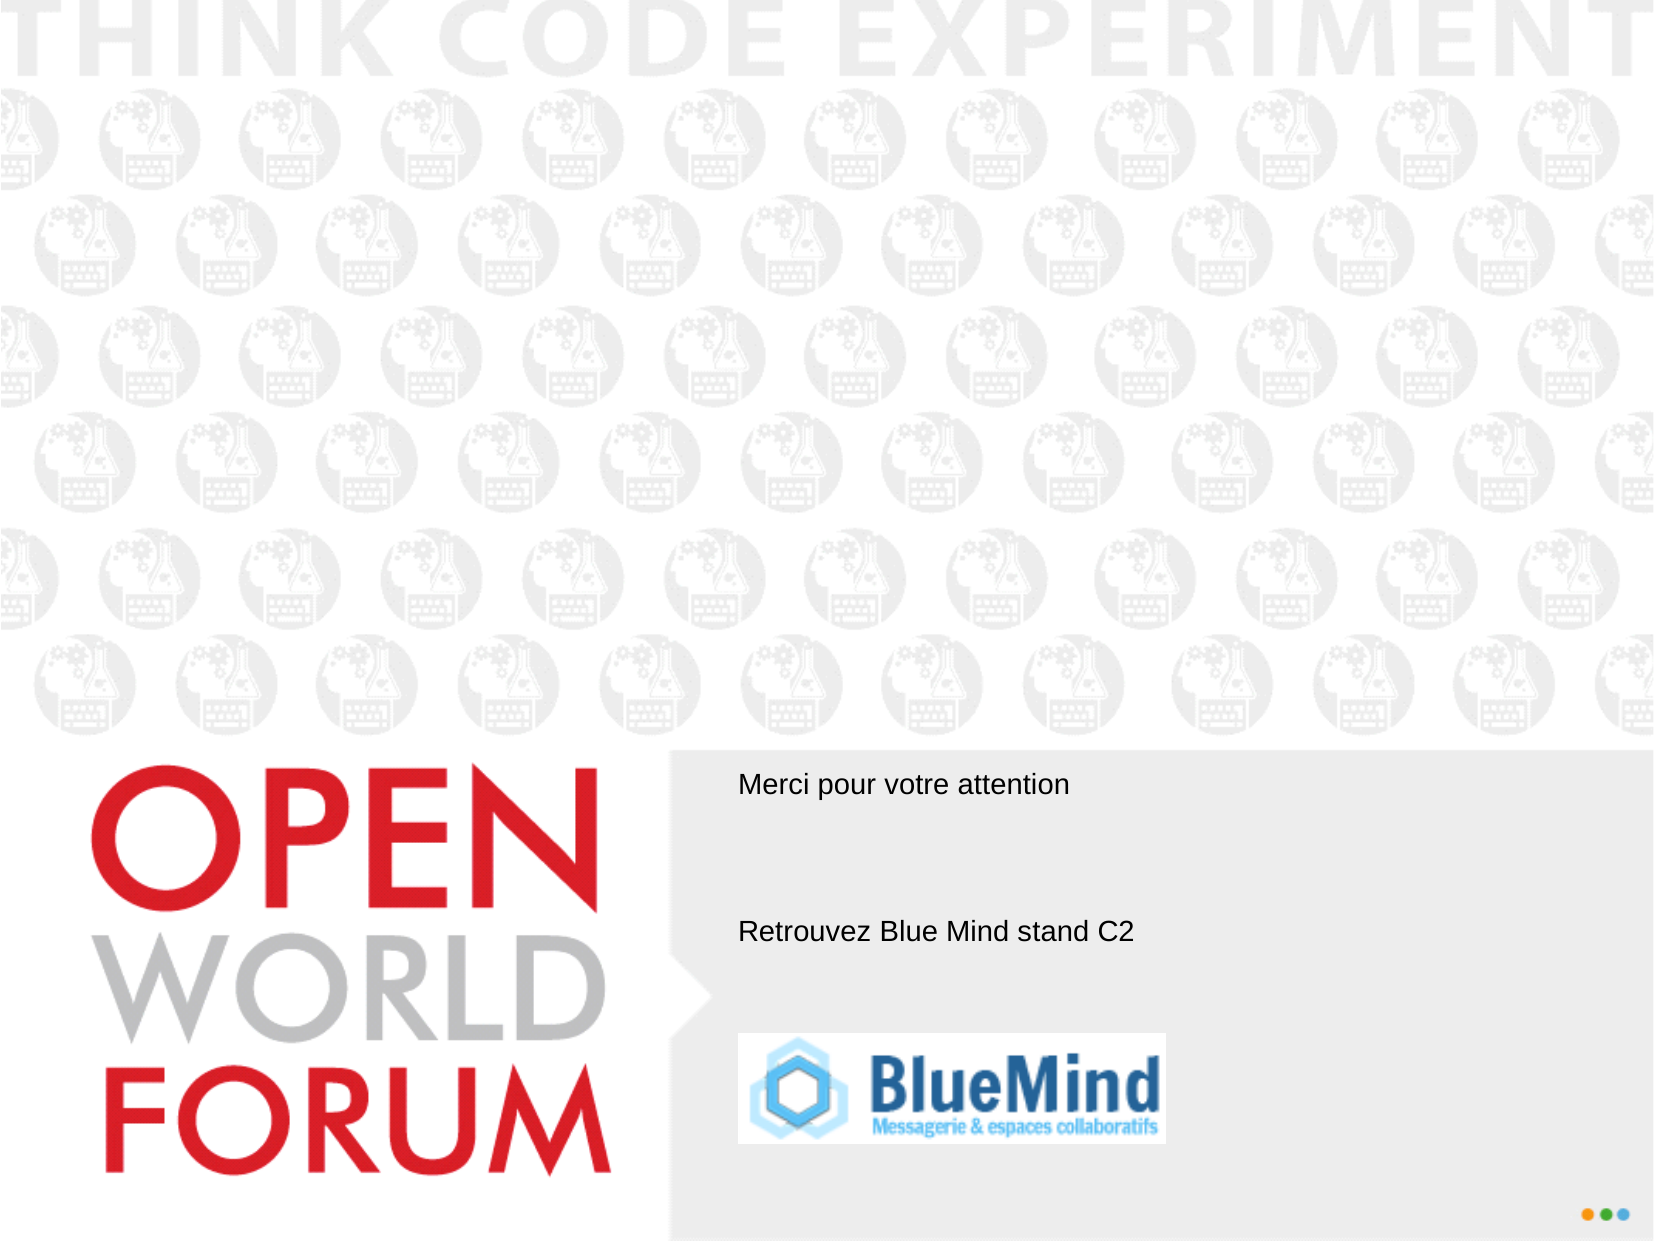

Merci pour votre attention
# Retrouvez Blue Mind stand C2